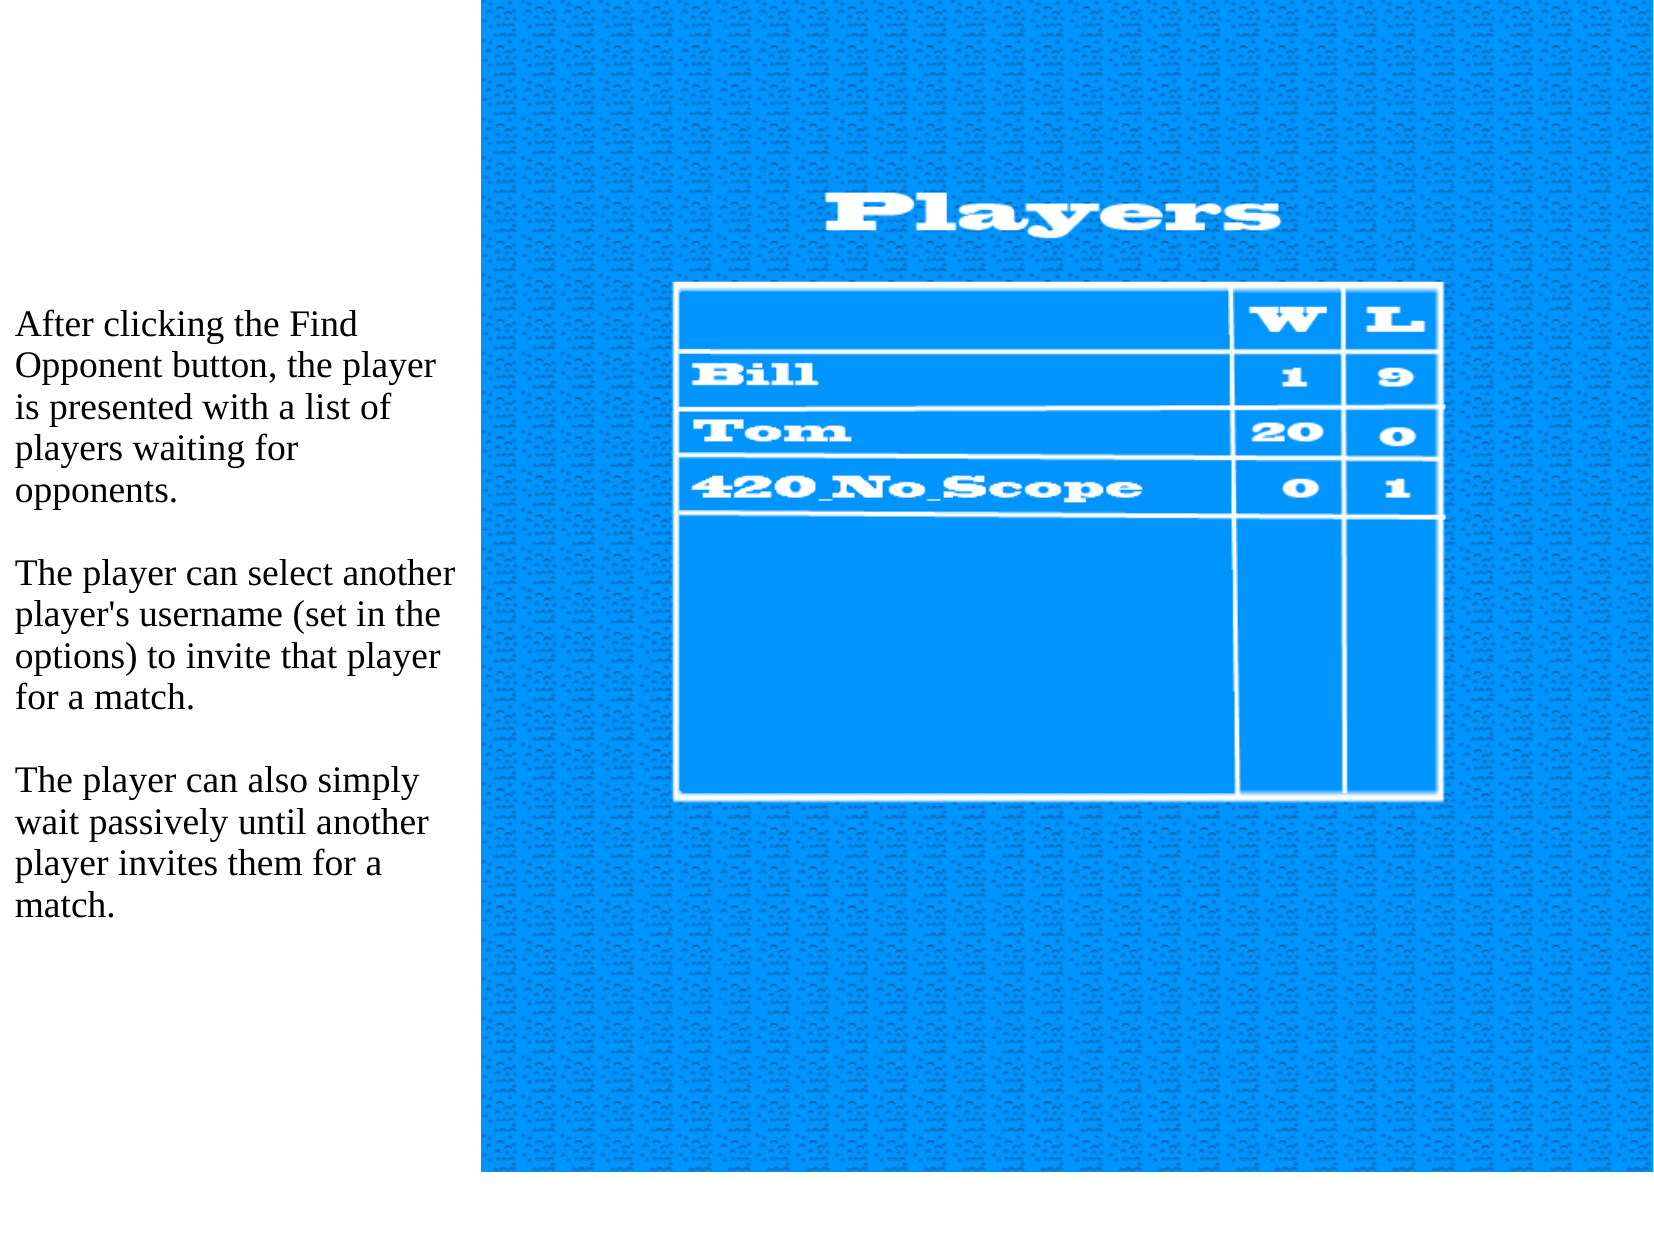

After clicking the Find Opponent button, the player is presented with a list of players waiting for opponents.
The player can select another player's username (set in the options) to invite that player for a match.
The player can also simply wait passively until another player invites them for a match.